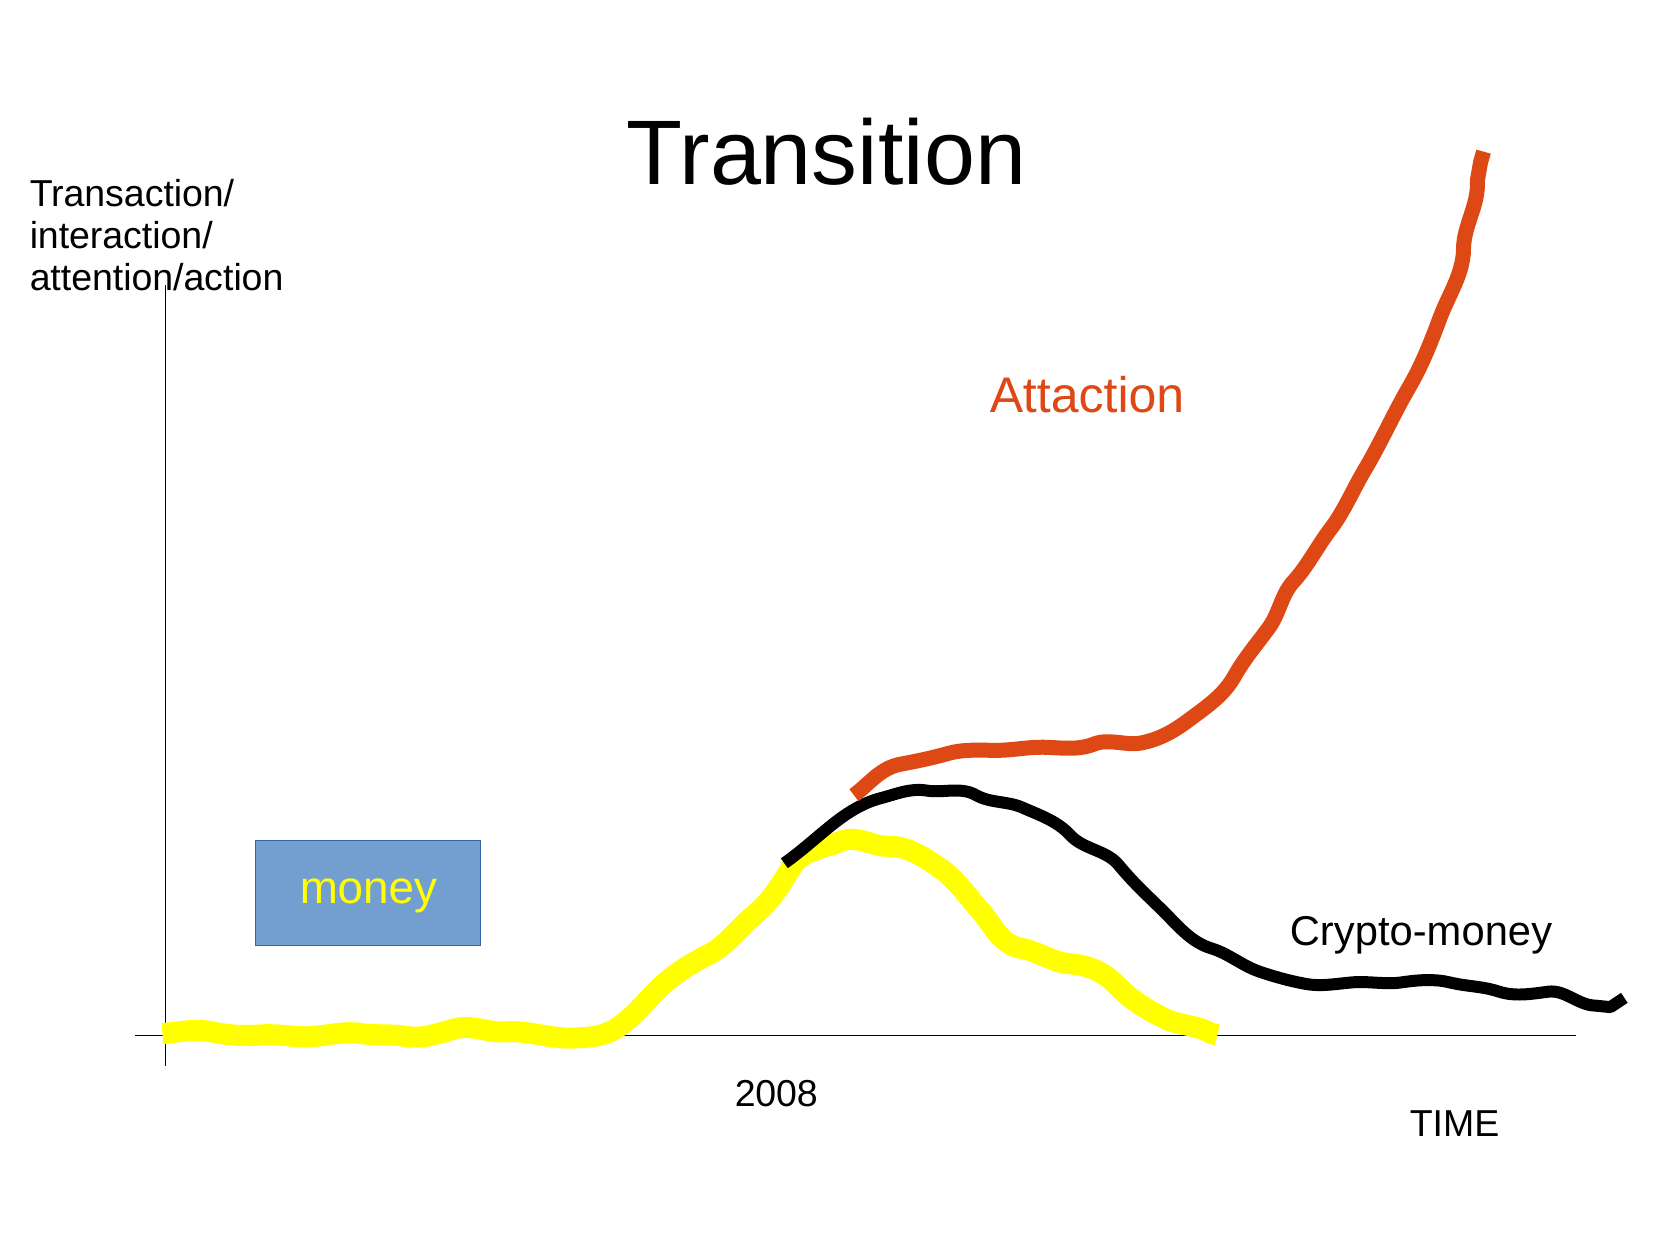

# Transition
Transaction/interaction/attention/action
Attaction
money
Crypto-money
2008
TIME